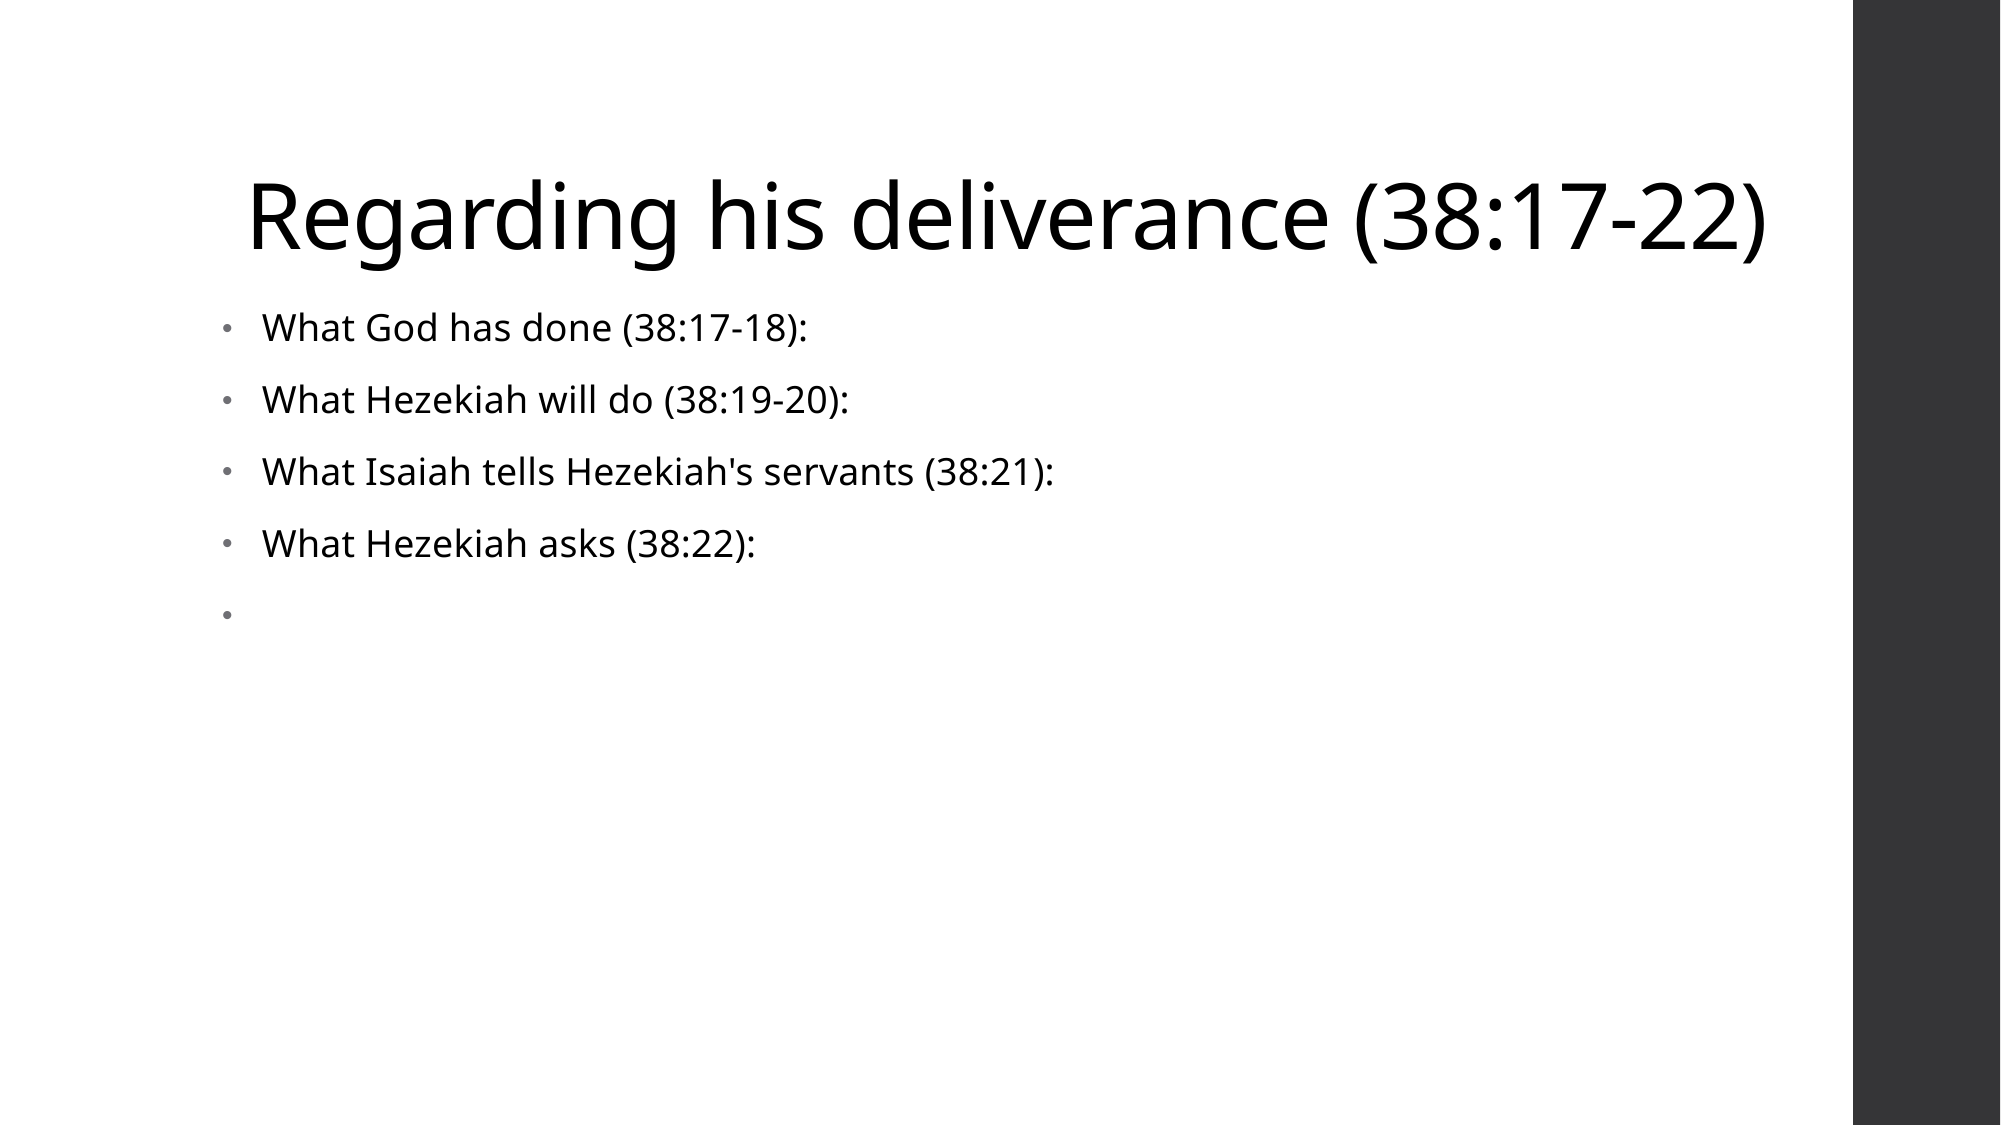

# Regarding his deliverance (38:17-22)
 What God has done (38:17-18):
 What Hezekiah will do (38:19-20):
 What Isaiah tells Hezekiah's servants (38:21):
 What Hezekiah asks (38:22):